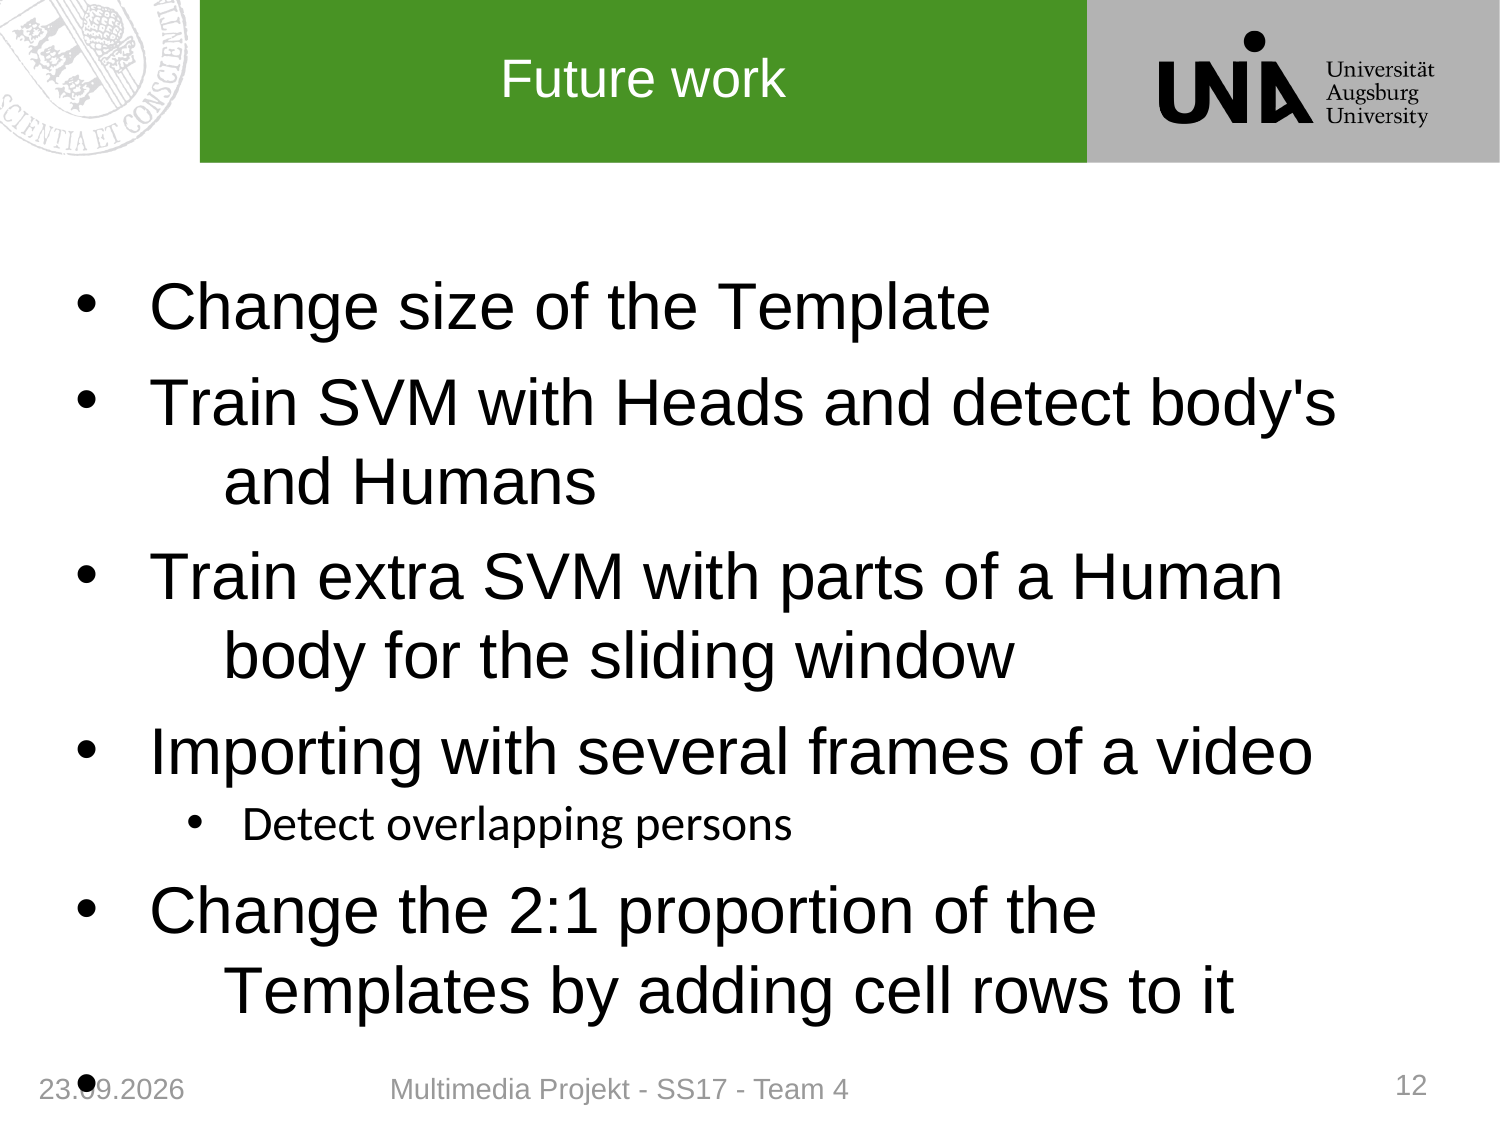

# Future work
Change size of the Template
Train SVM with Heads and detect body's and Humans
Train extra SVM with parts of a Human body for the sliding window
Importing with several frames of a video
Detect overlapping persons
Change the 2:1 proportion of the Templates by adding cell rows to it
Multimedia Projekt - SS17 - Team 4